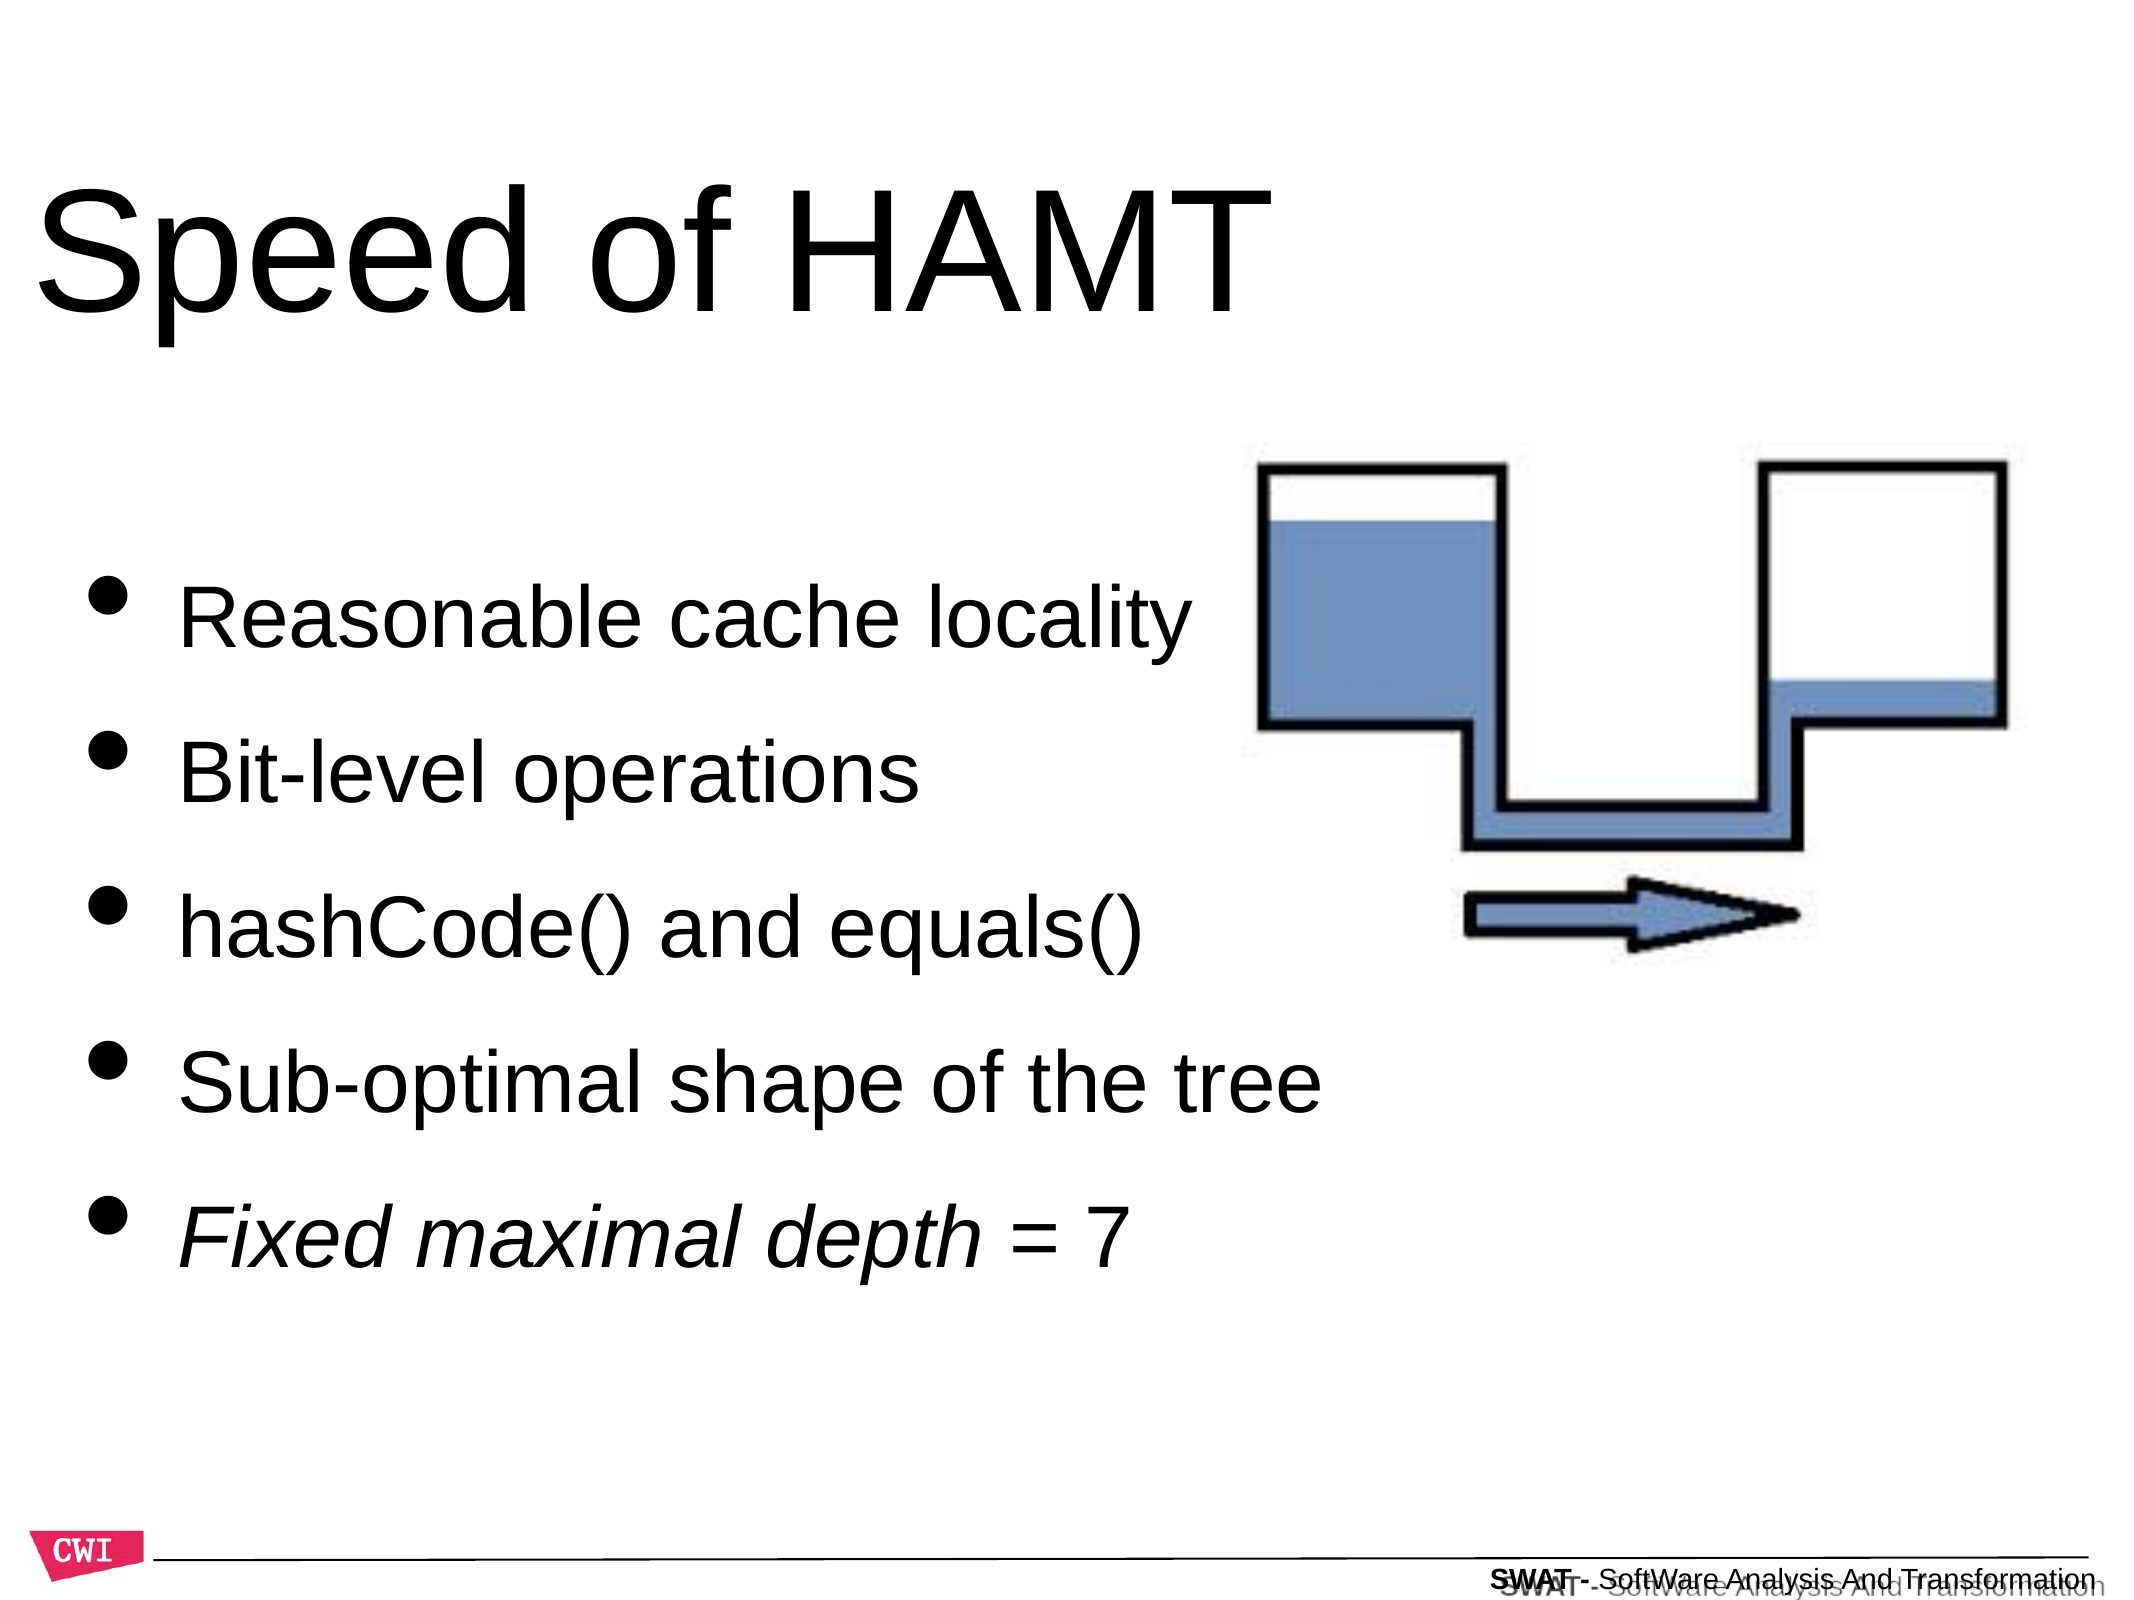

# Speed of HAMT
Reasonable cache locality
Bit-level operations
hashCode() and equals()
Sub-optimal shape of the tree
Fixed maximal depth = 7